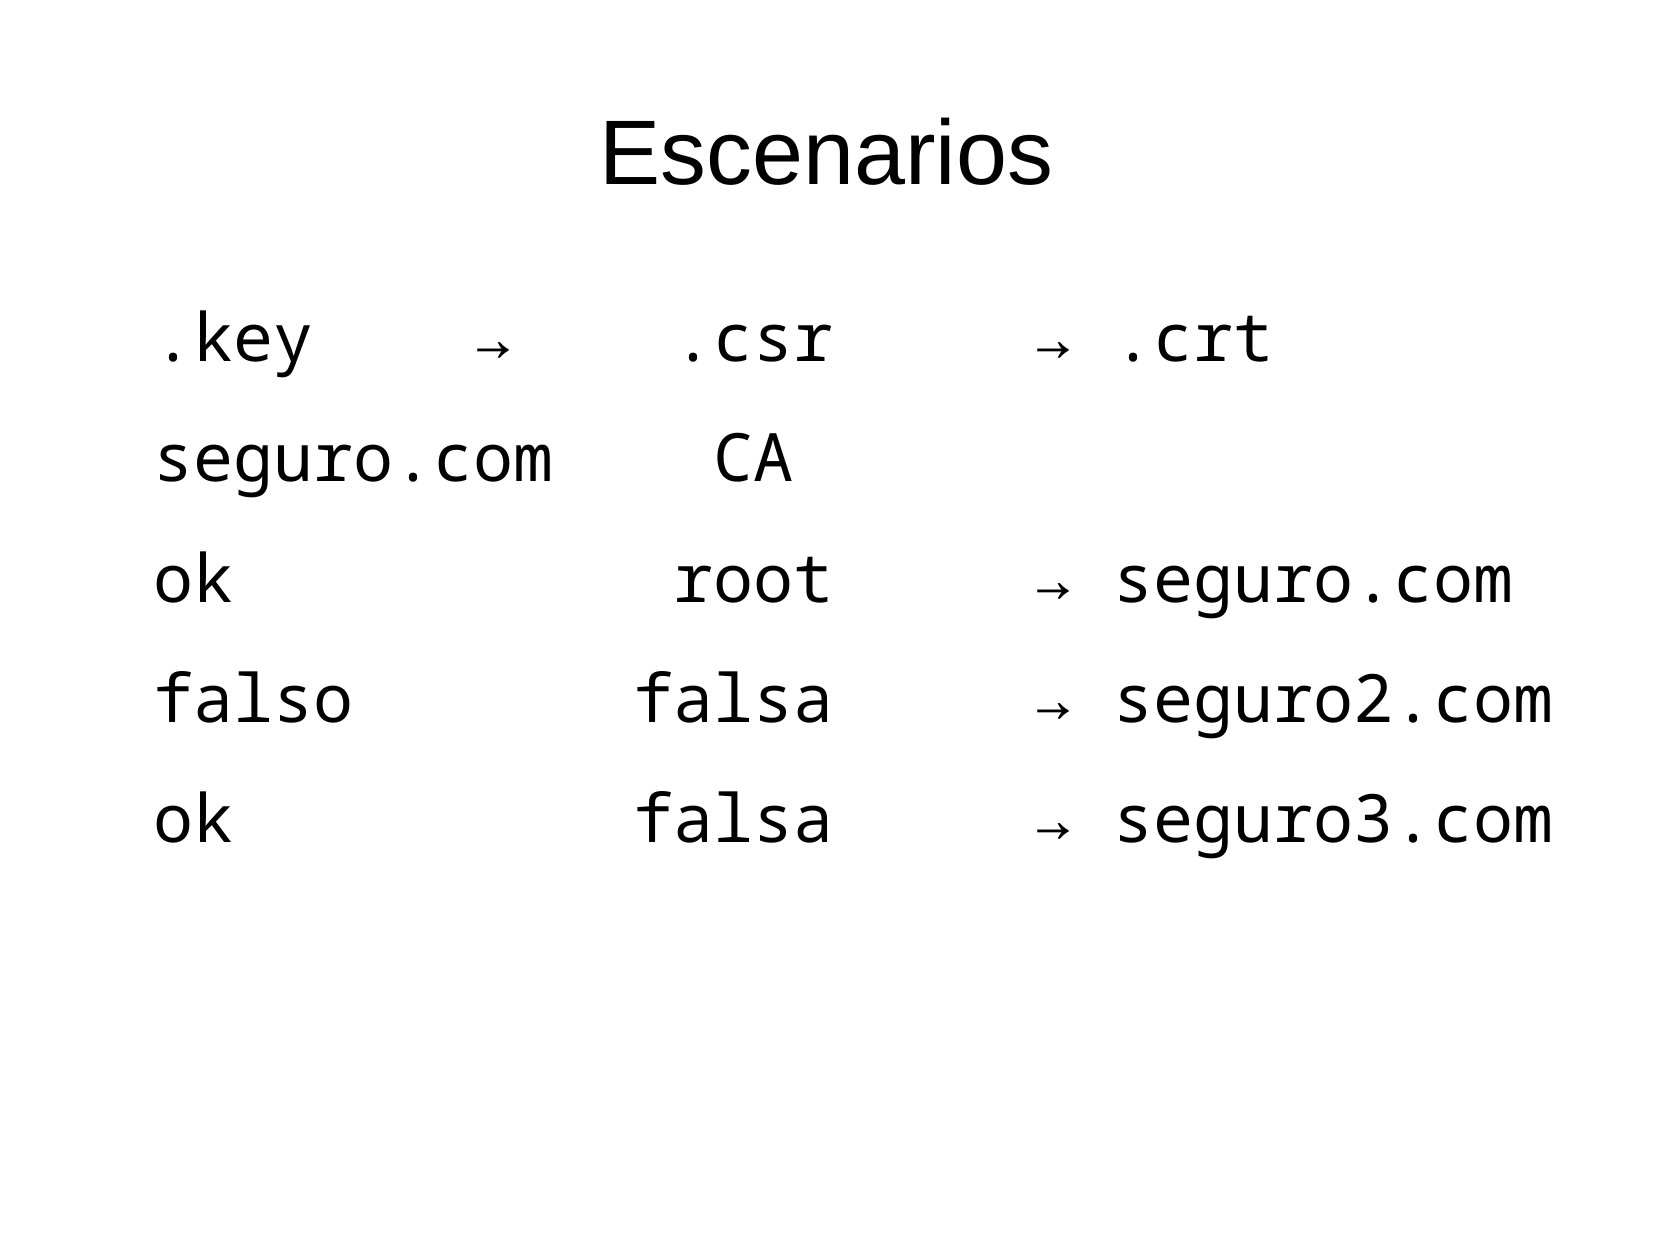

# Escenarios
.key → .csr → .crt
seguro.com CA
ok root → seguro.com
falso falsa → seguro2.com
ok falsa → seguro3.com